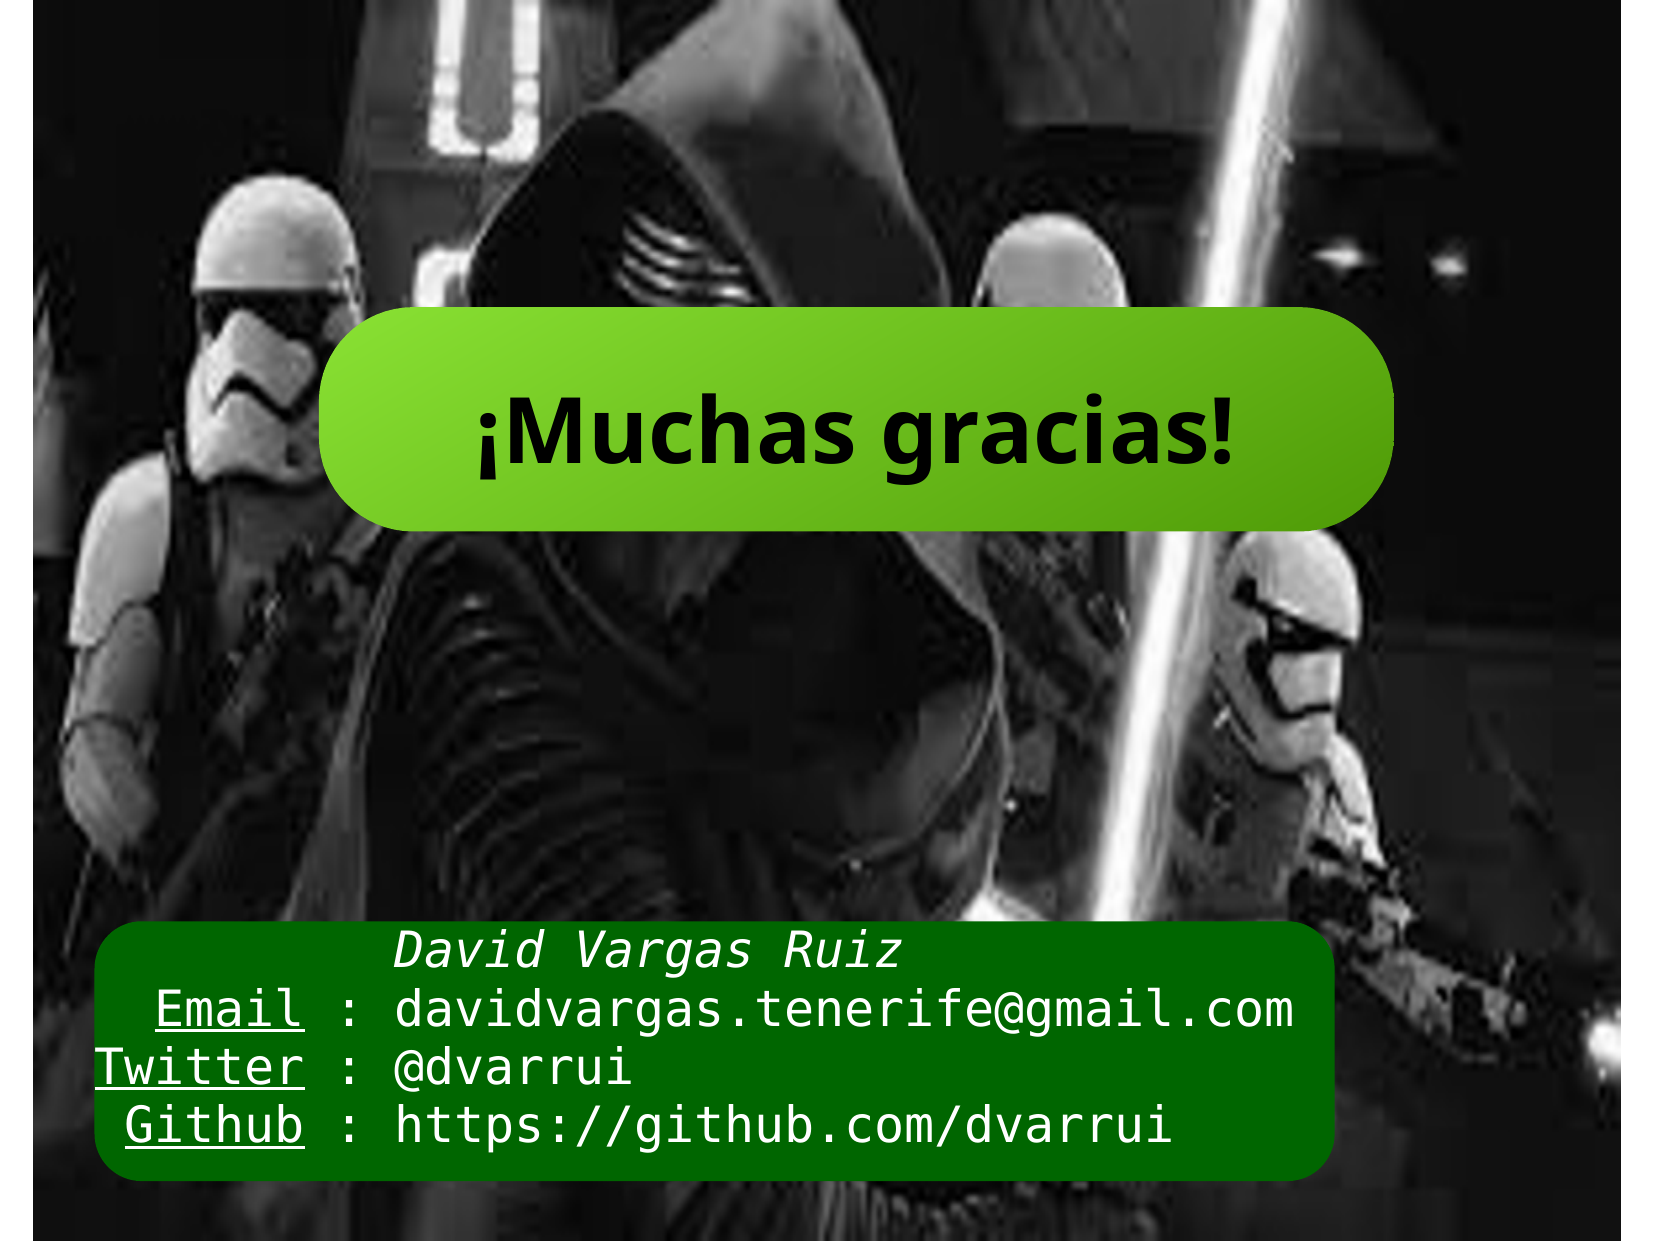

¡Muchas gracias!
# David Vargas Ruiz Email : davidvargas.tenerife@gmail.com Twitter : @dvarrui Github : https://github.com/dvarrui